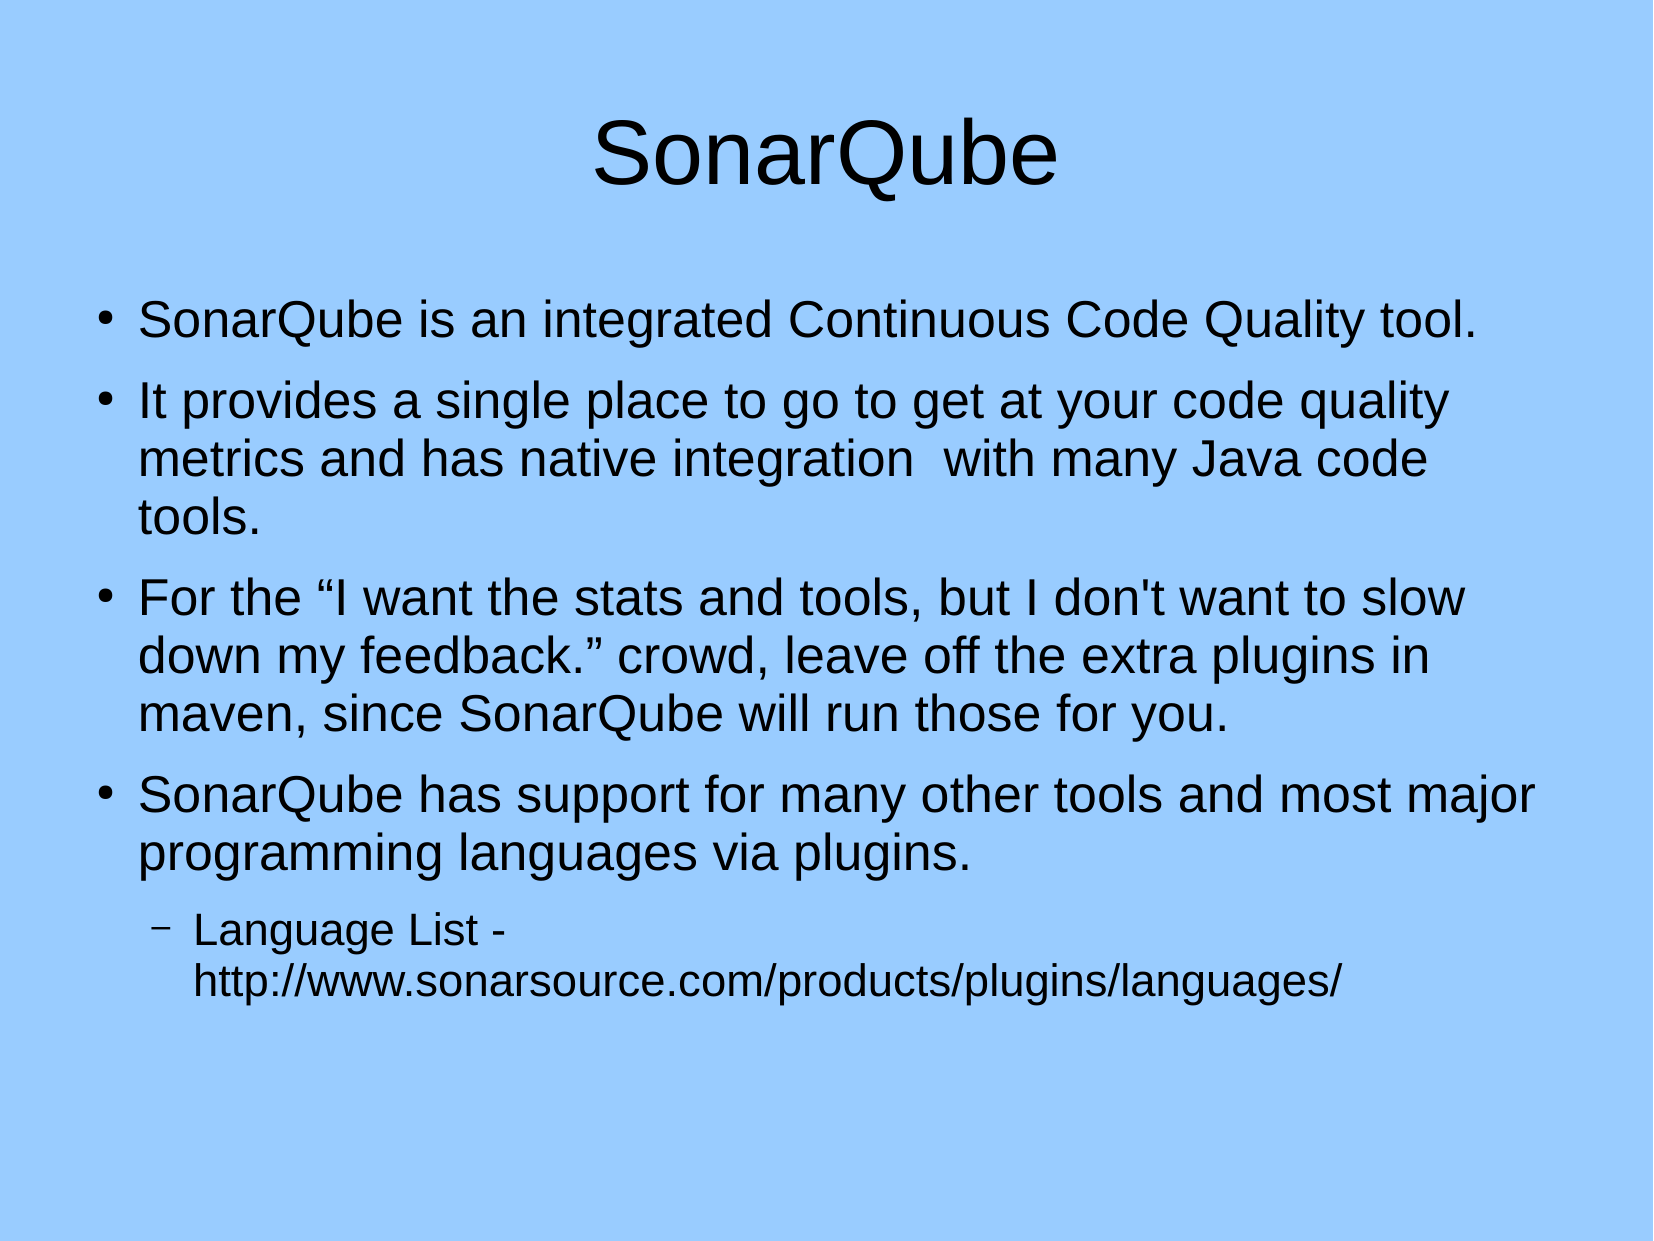

# SonarQube
SonarQube is an integrated Continuous Code Quality tool.
It provides a single place to go to get at your code quality metrics and has native integration with many Java code tools.
For the “I want the stats and tools, but I don't want to slow down my feedback.” crowd, leave off the extra plugins in maven, since SonarQube will run those for you.
SonarQube has support for many other tools and most major programming languages via plugins.
Language List - http://www.sonarsource.com/products/plugins/languages/